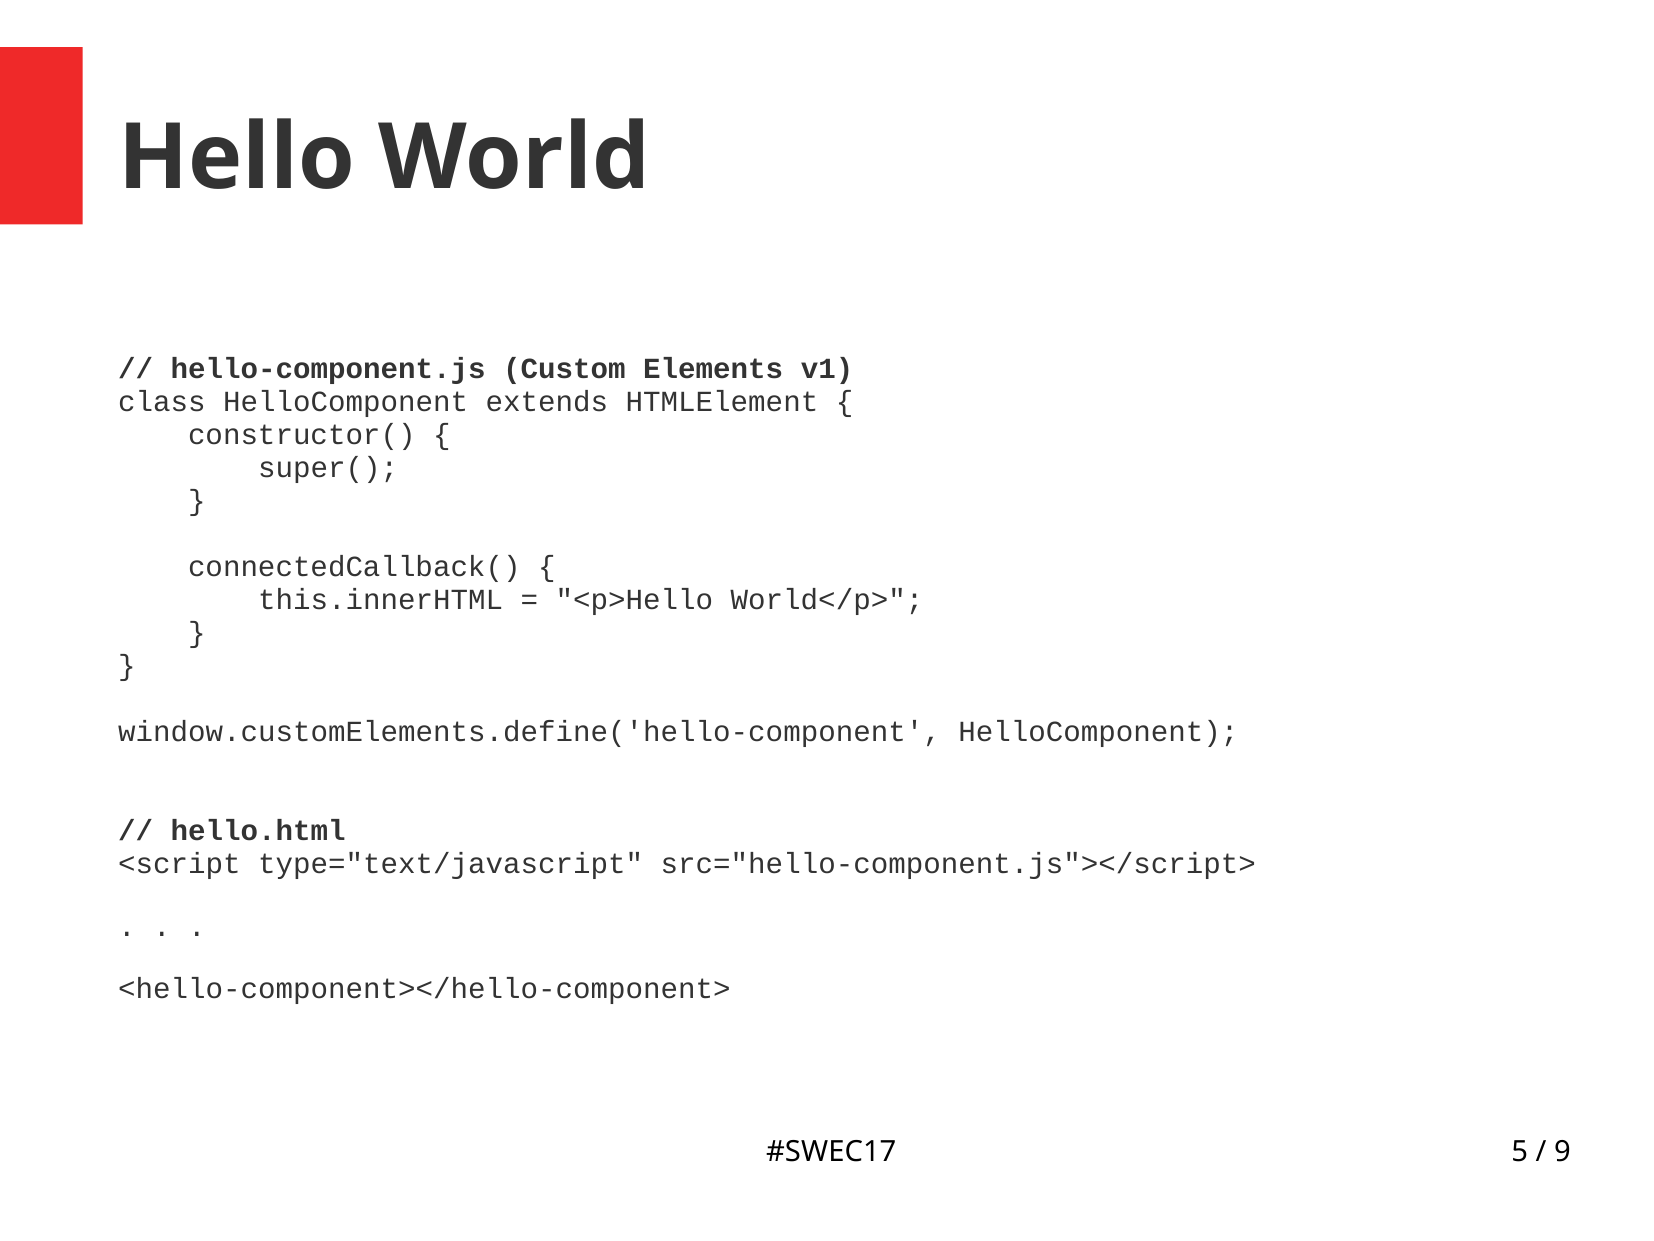

# Hello World
// hello-component.js (Custom Elements v1)
class HelloComponent extends HTMLElement {
 constructor() {
 super();
 }
 connectedCallback() {
 this.innerHTML = "<p>Hello World</p>";
 }
}
window.customElements.define('hello-component', HelloComponent);
// hello.html
<script type="text/javascript" src="hello-component.js"></script>
. . .
<hello-component></hello-component>
5